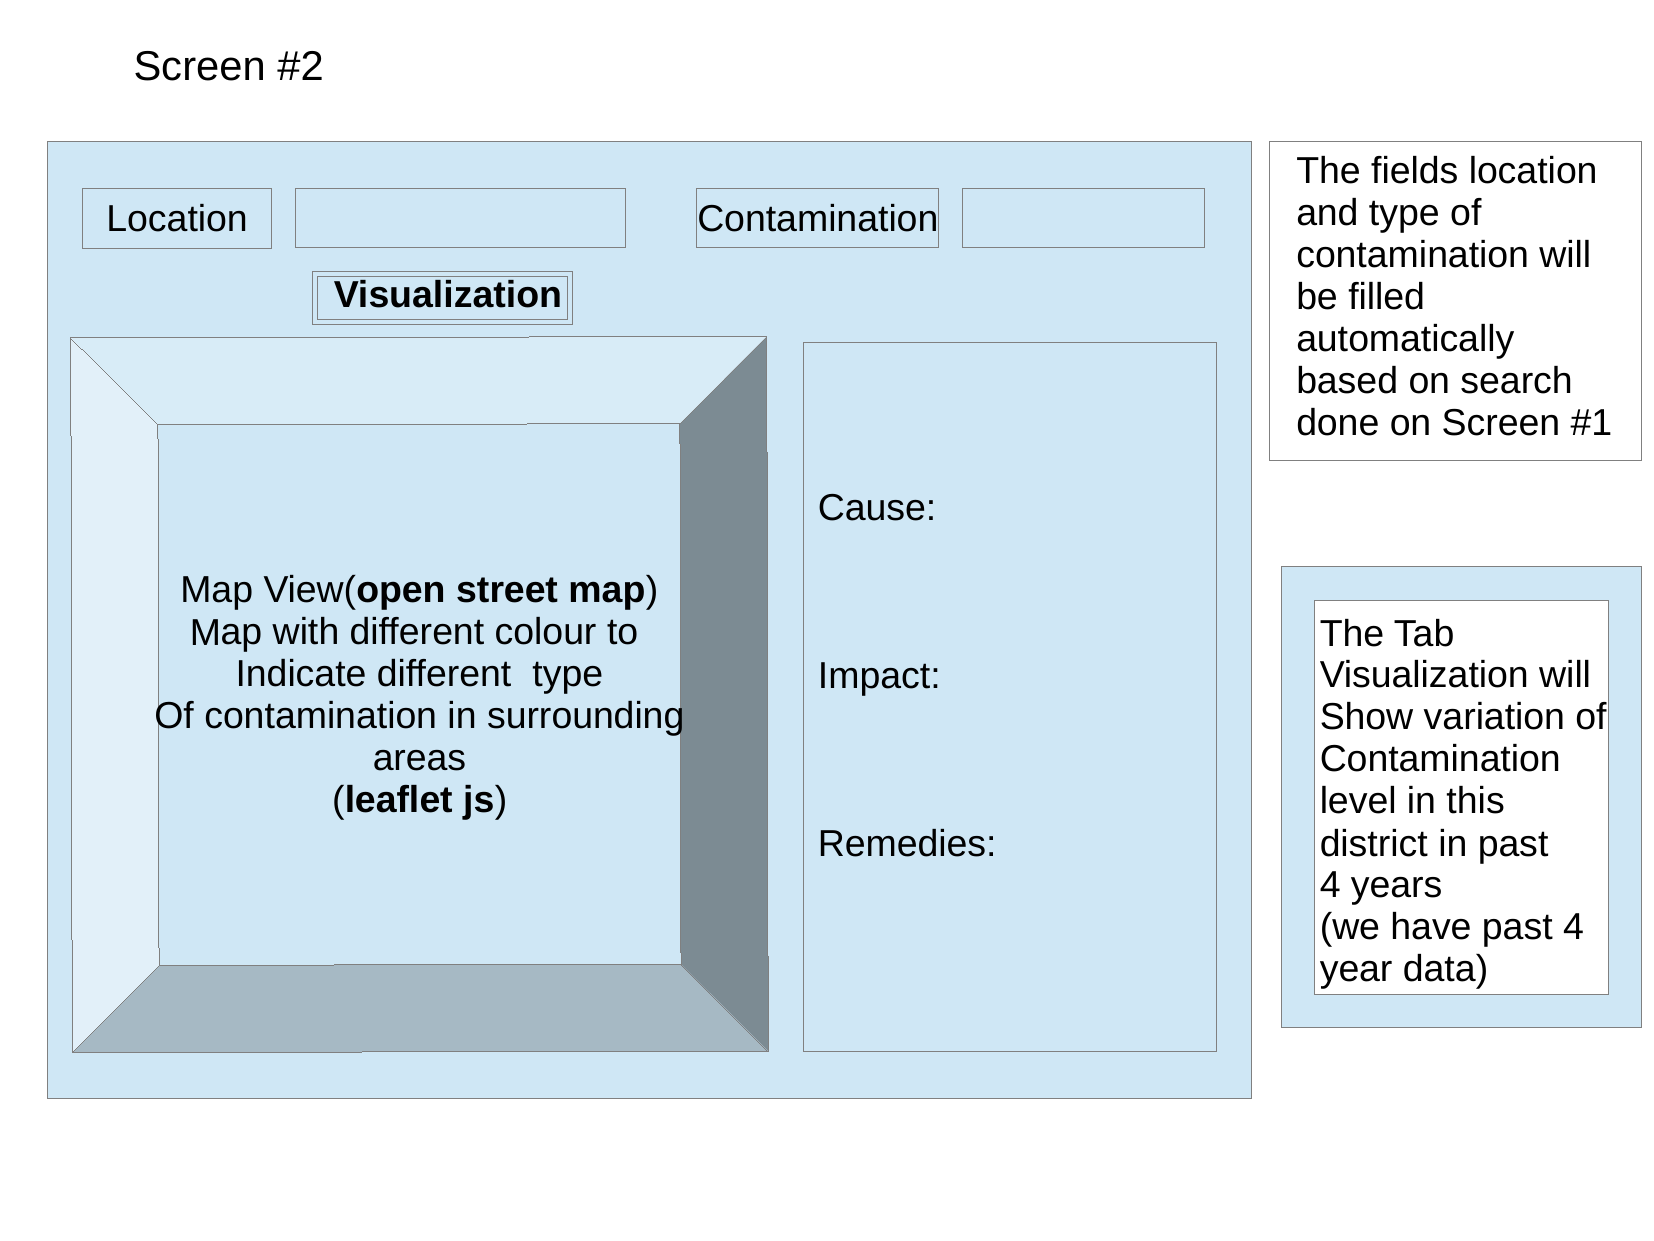

Screen #2
The fields location and type of contamination will be filled automatically based on search done on Screen #1
Contamination
Location
Visualization
Map View(open street map)
Map with different colour to
Indicate different type
Of contamination in surrounding
areas
(leaflet js)
Cause:
Impact:
Remedies:
The Tab
Visualization will
Show variation of
Contamination
level in this
district in past
4 years
(we have past 4
year data)